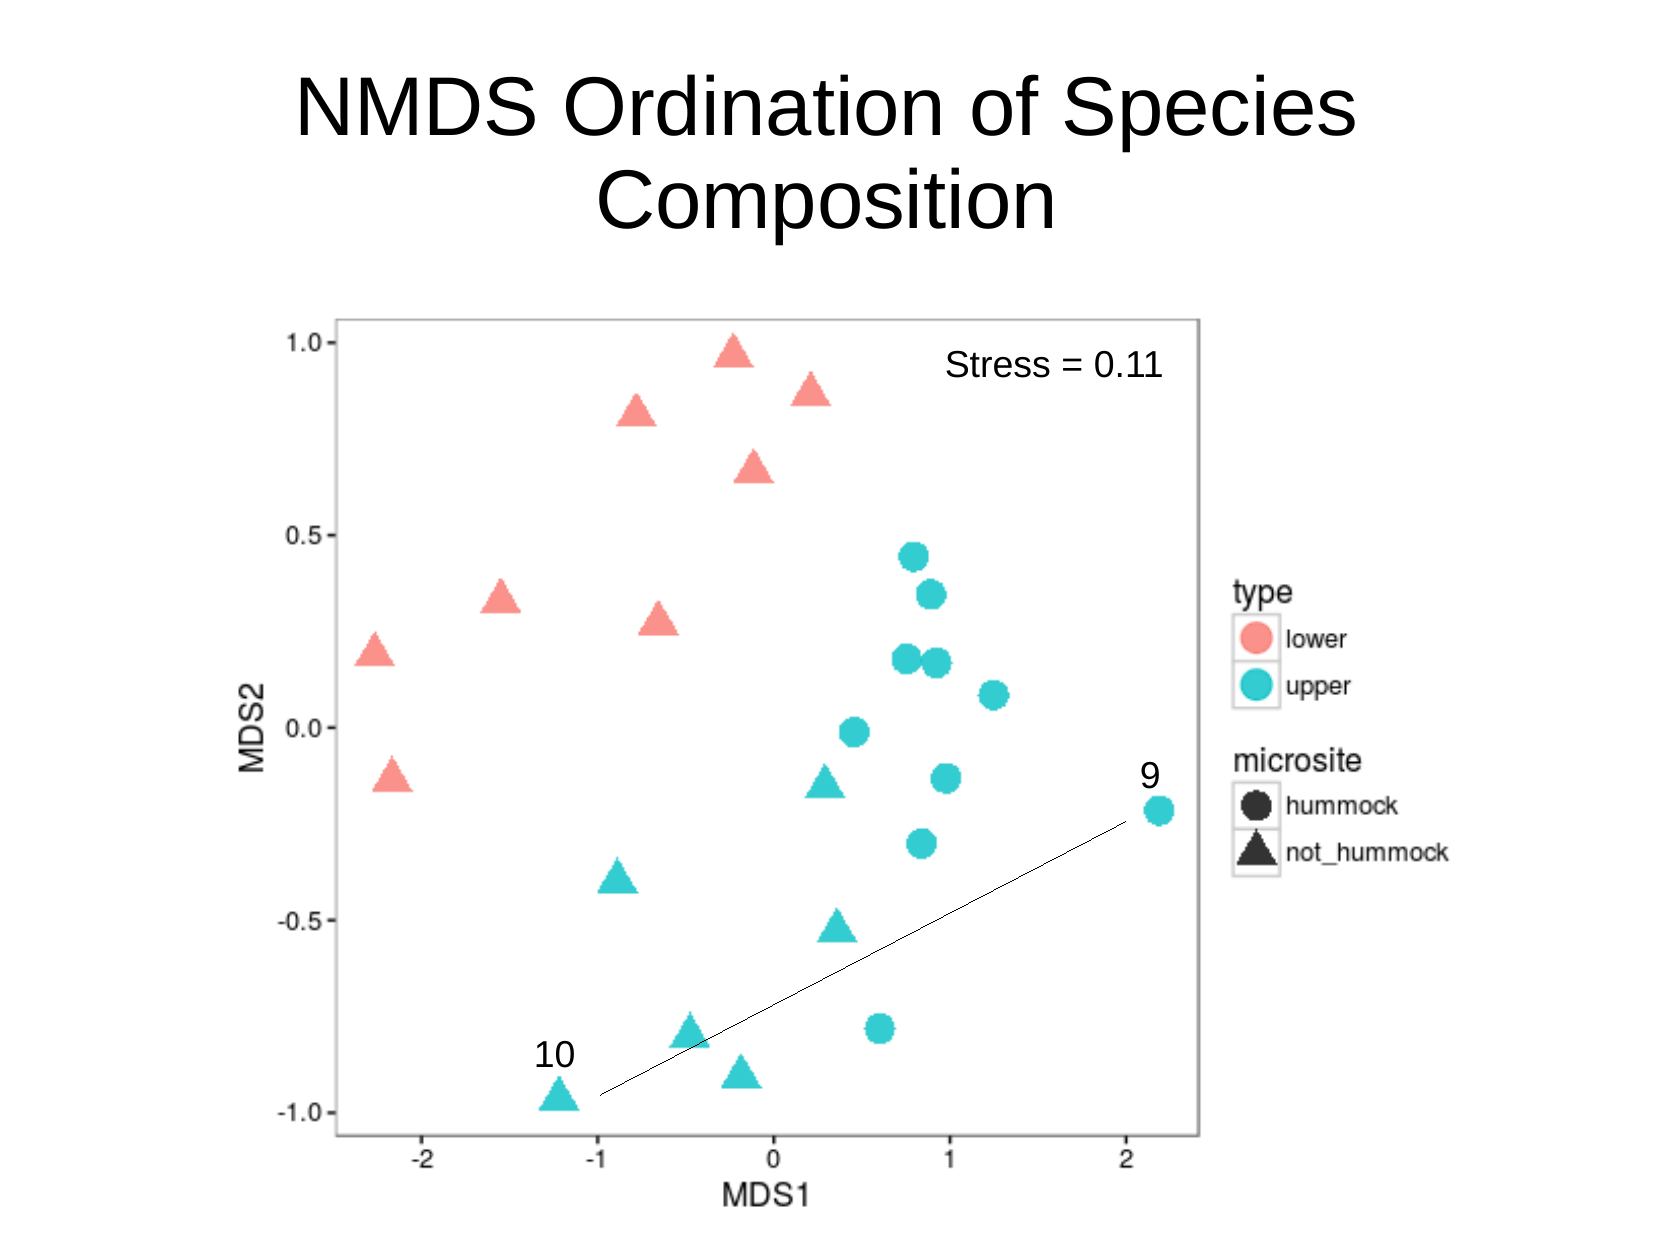

# NMDS Ordination of Species Composition
Stress = 0.11
9
10